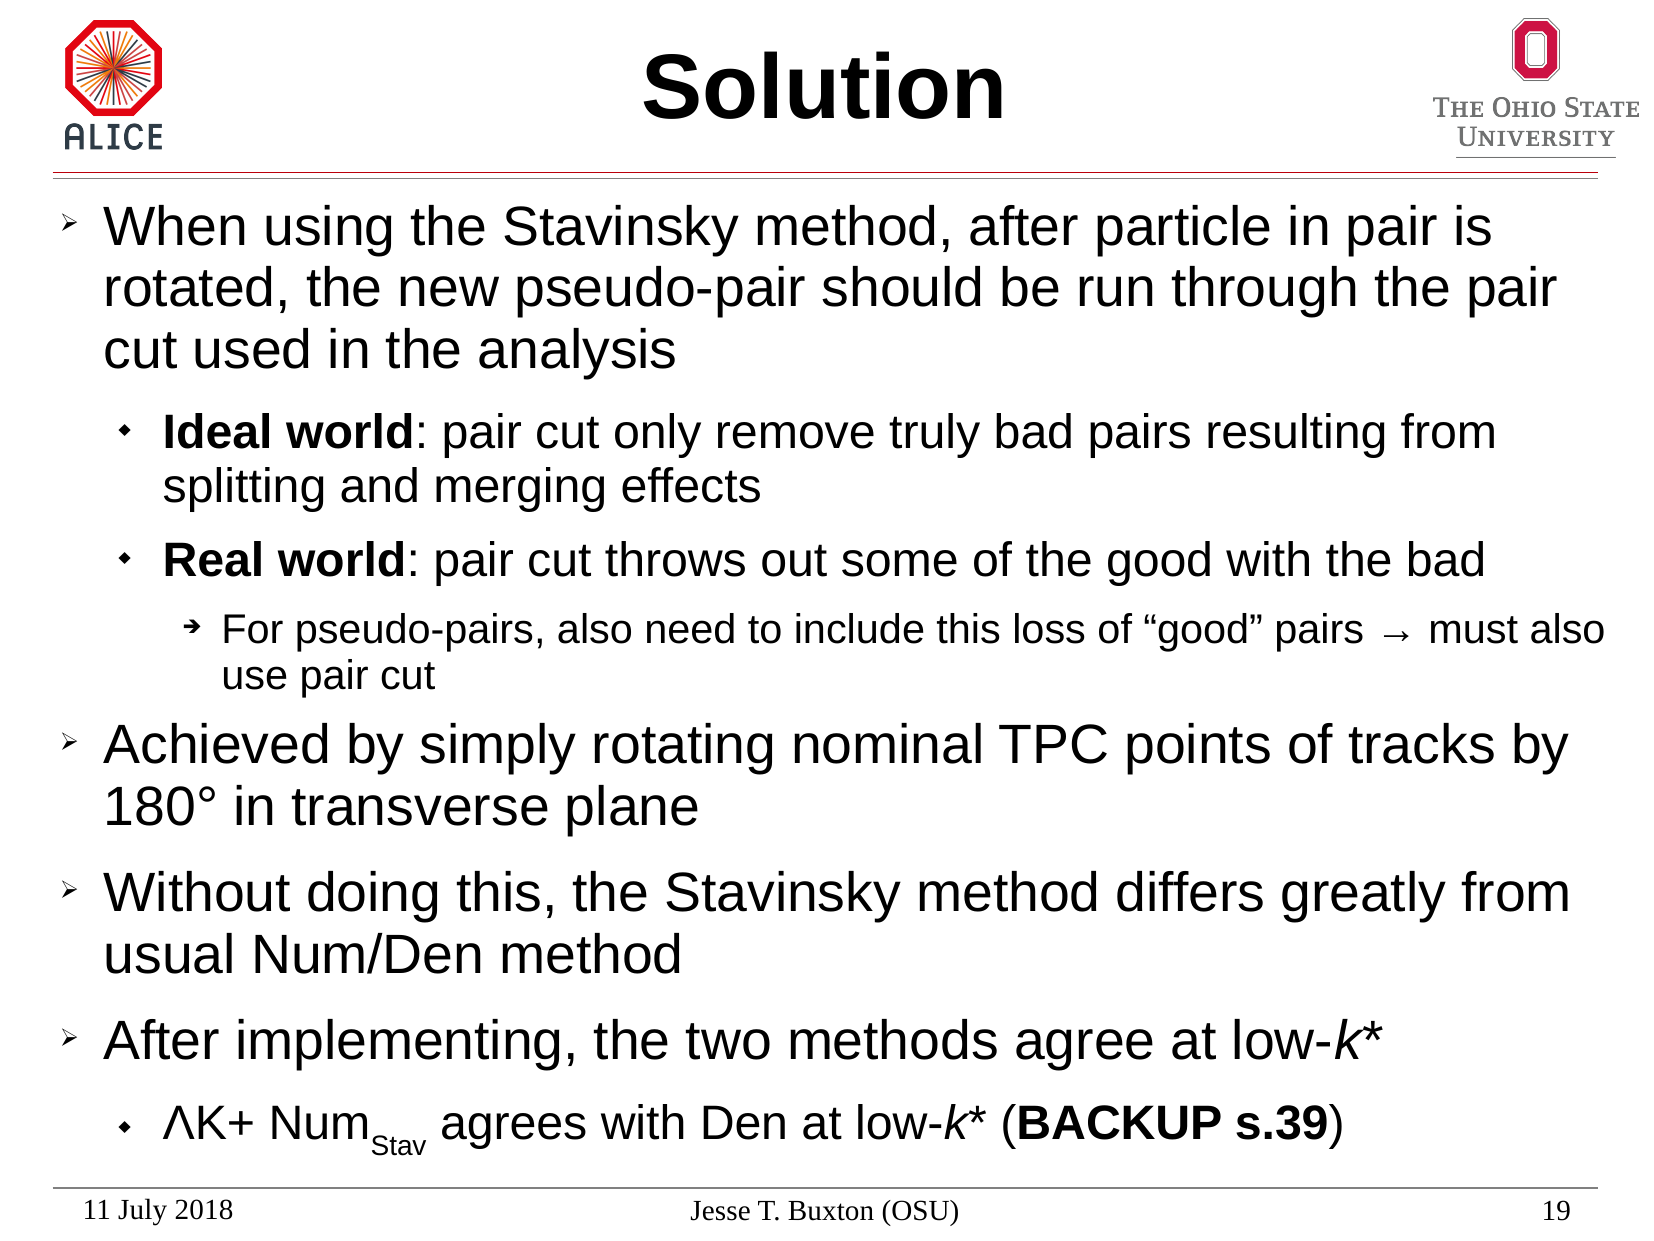

# Solution
When using the Stavinsky method, after particle in pair is rotated, the new pseudo-pair should be run through the pair cut used in the analysis
Ideal world: pair cut only remove truly bad pairs resulting from splitting and merging effects
Real world: pair cut throws out some of the good with the bad
For pseudo-pairs, also need to include this loss of “good” pairs → must also use pair cut
Achieved by simply rotating nominal TPC points of tracks by 180° in transverse plane
Without doing this, the Stavinsky method differs greatly from usual Num/Den method
After implementing, the two methods agree at low-k*
ΛK+ NumStav agrees with Den at low-k* (BACKUP s.39)
11 July 2018
Jesse T. Buxton (OSU)
19